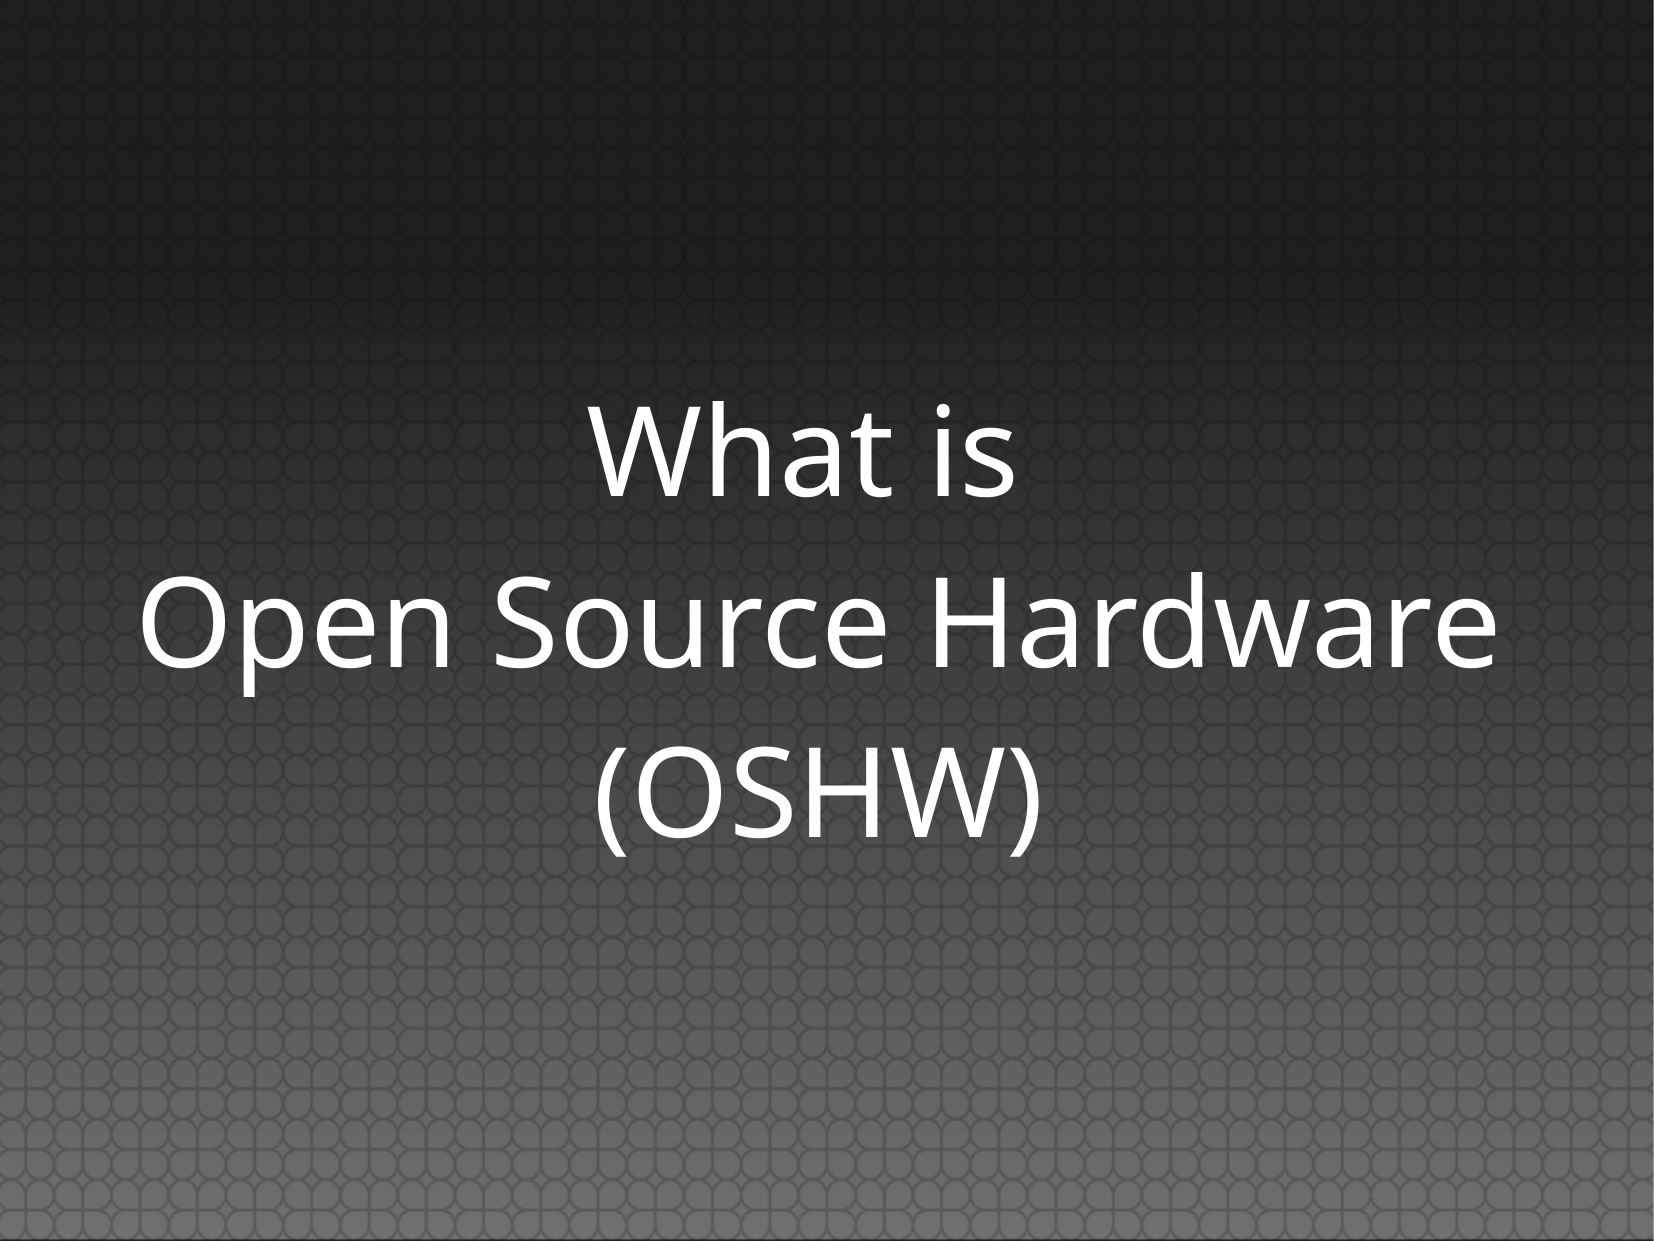

# What is Open Source Hardware (OSHW)